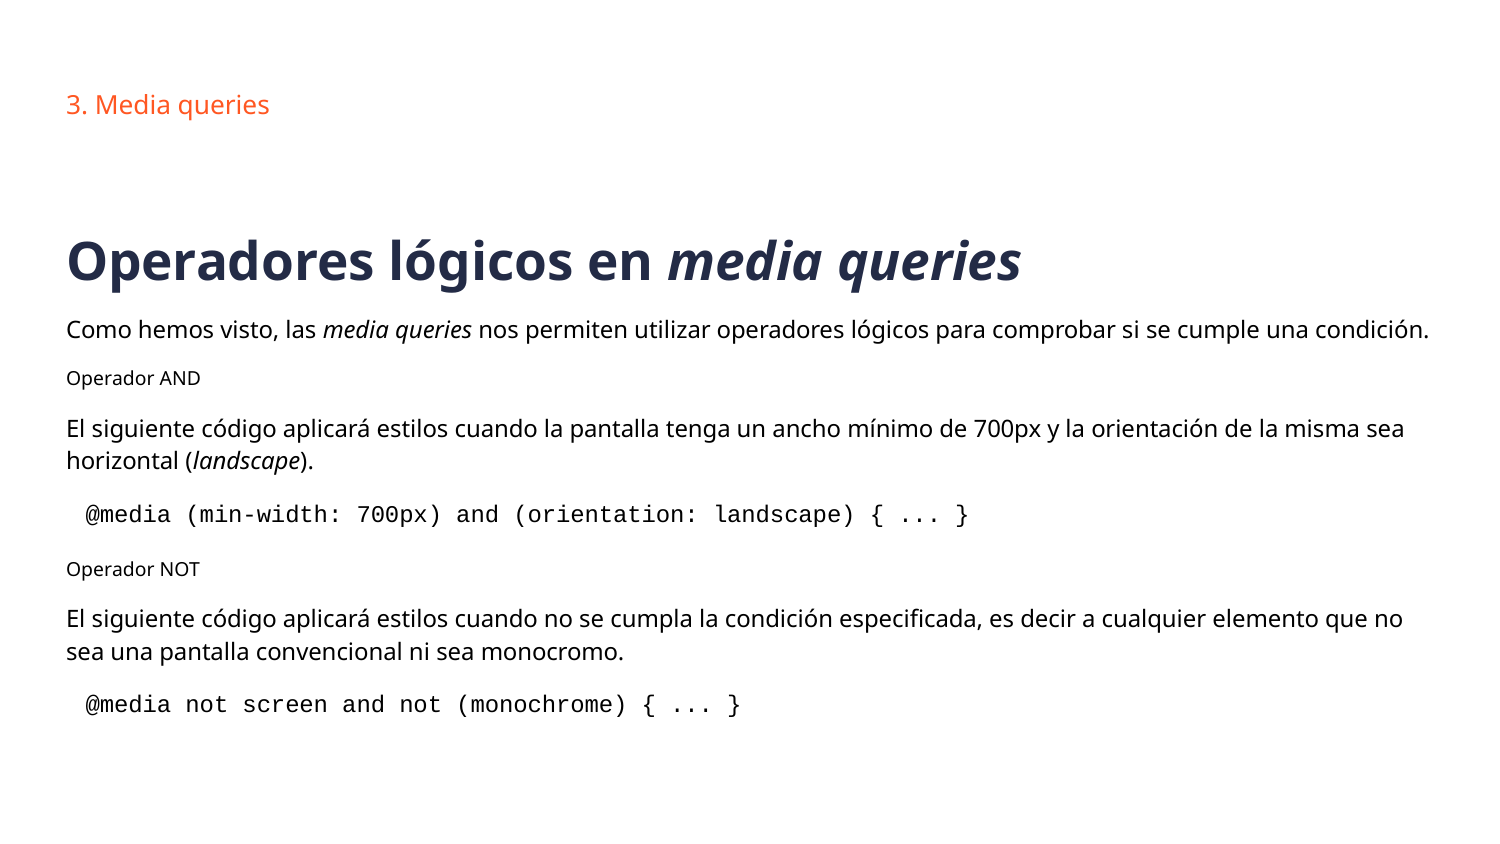

# 3. Media queries
Operadores lógicos en media queries
Como hemos visto, las media queries nos permiten utilizar operadores lógicos para comprobar si se cumple una condición.
Operador AND
El siguiente código aplicará estilos cuando la pantalla tenga un ancho mínimo de 700px y la orientación de la misma sea horizontal (landscape).
@media (min-width: 700px) and (orientation: landscape) { ... }
Operador NOT
El siguiente código aplicará estilos cuando no se cumpla la condición especificada, es decir a cualquier elemento que no sea una pantalla convencional ni sea monocromo.
@media not screen and not (monochrome) { ... }